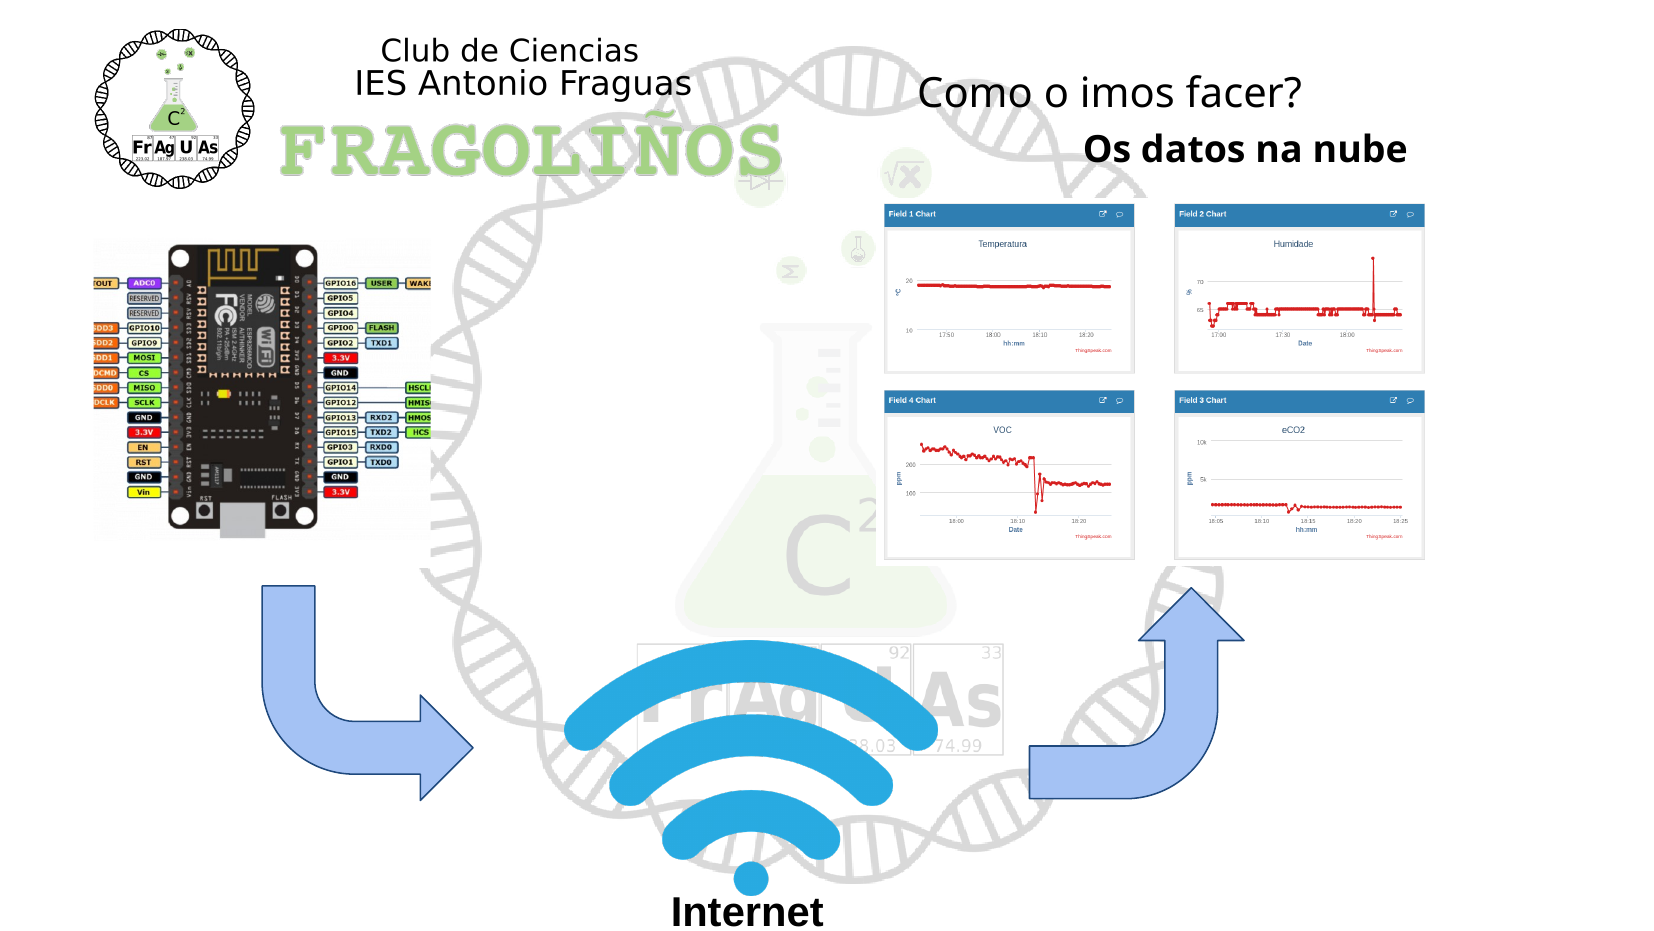

Como o imos facer?
Os datos na nube
Internet